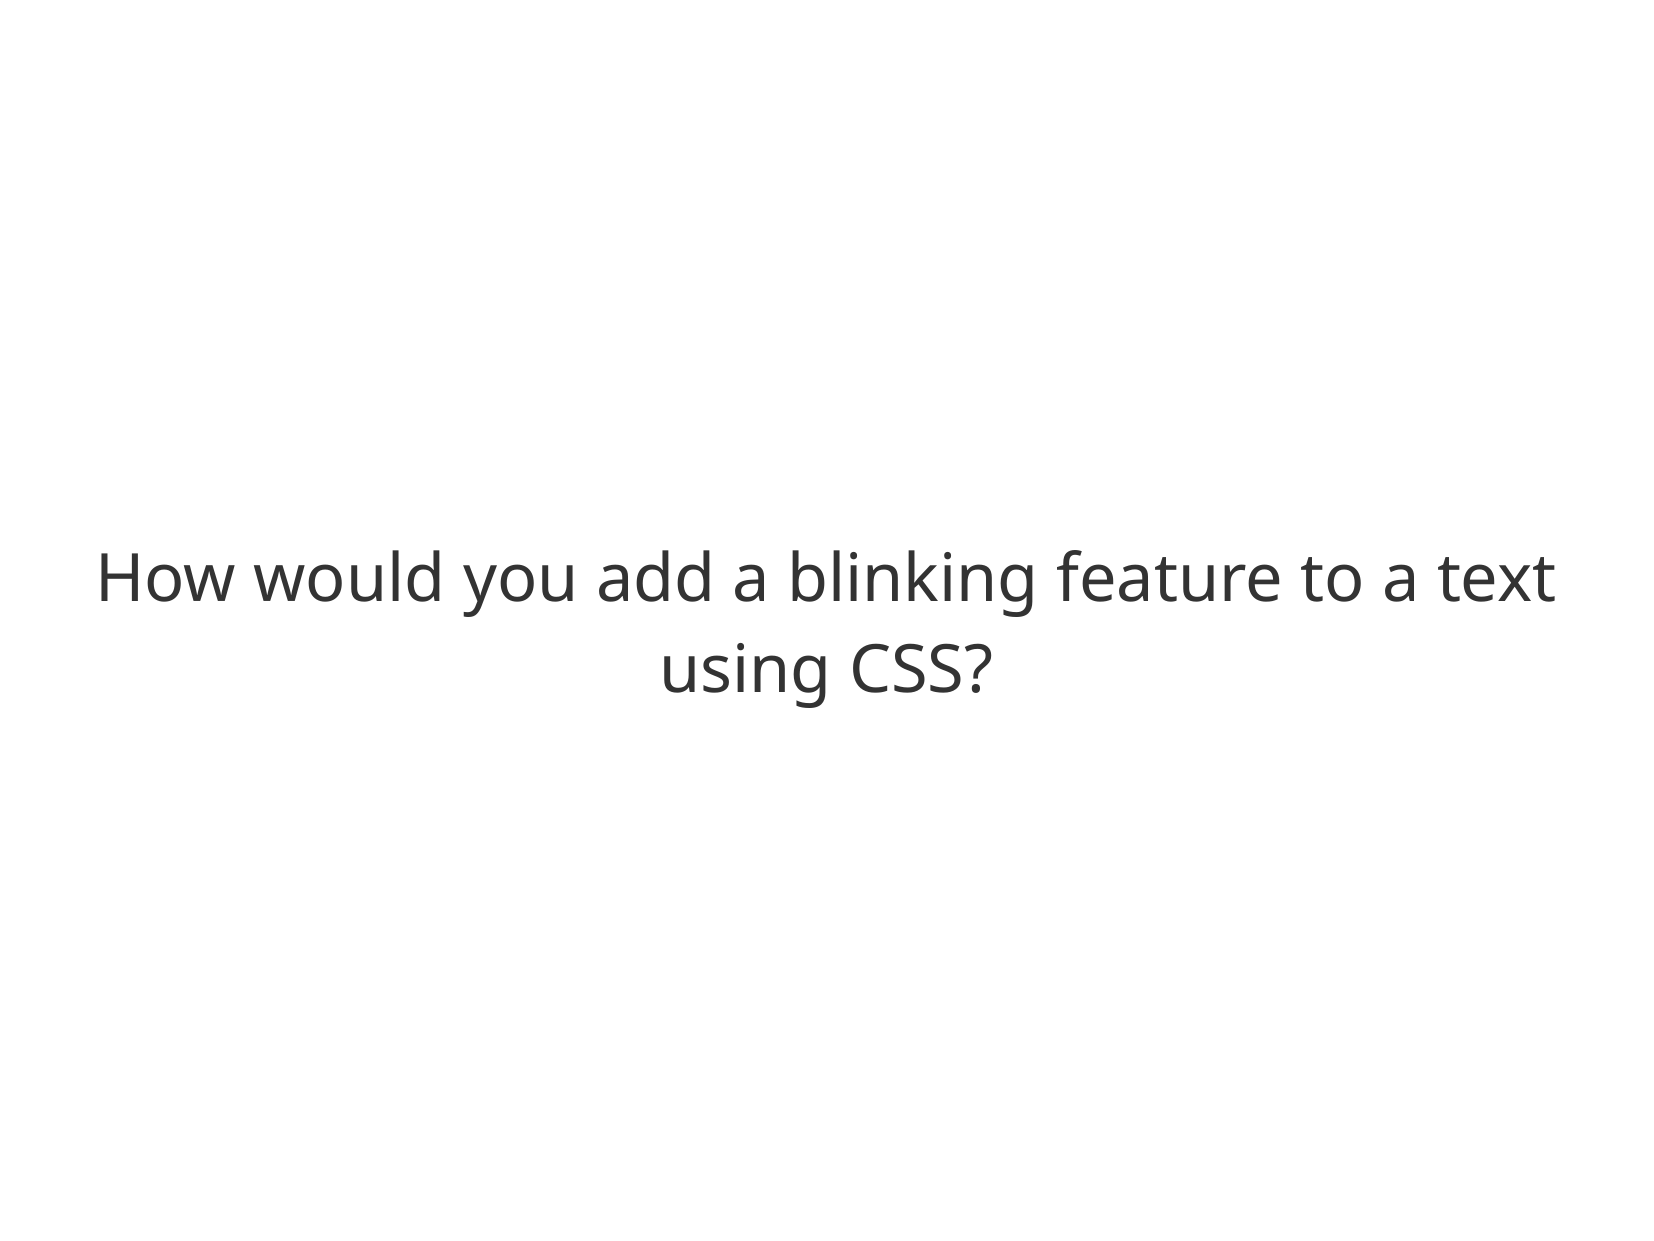

# How would you add a blinking feature to a text using CSS?